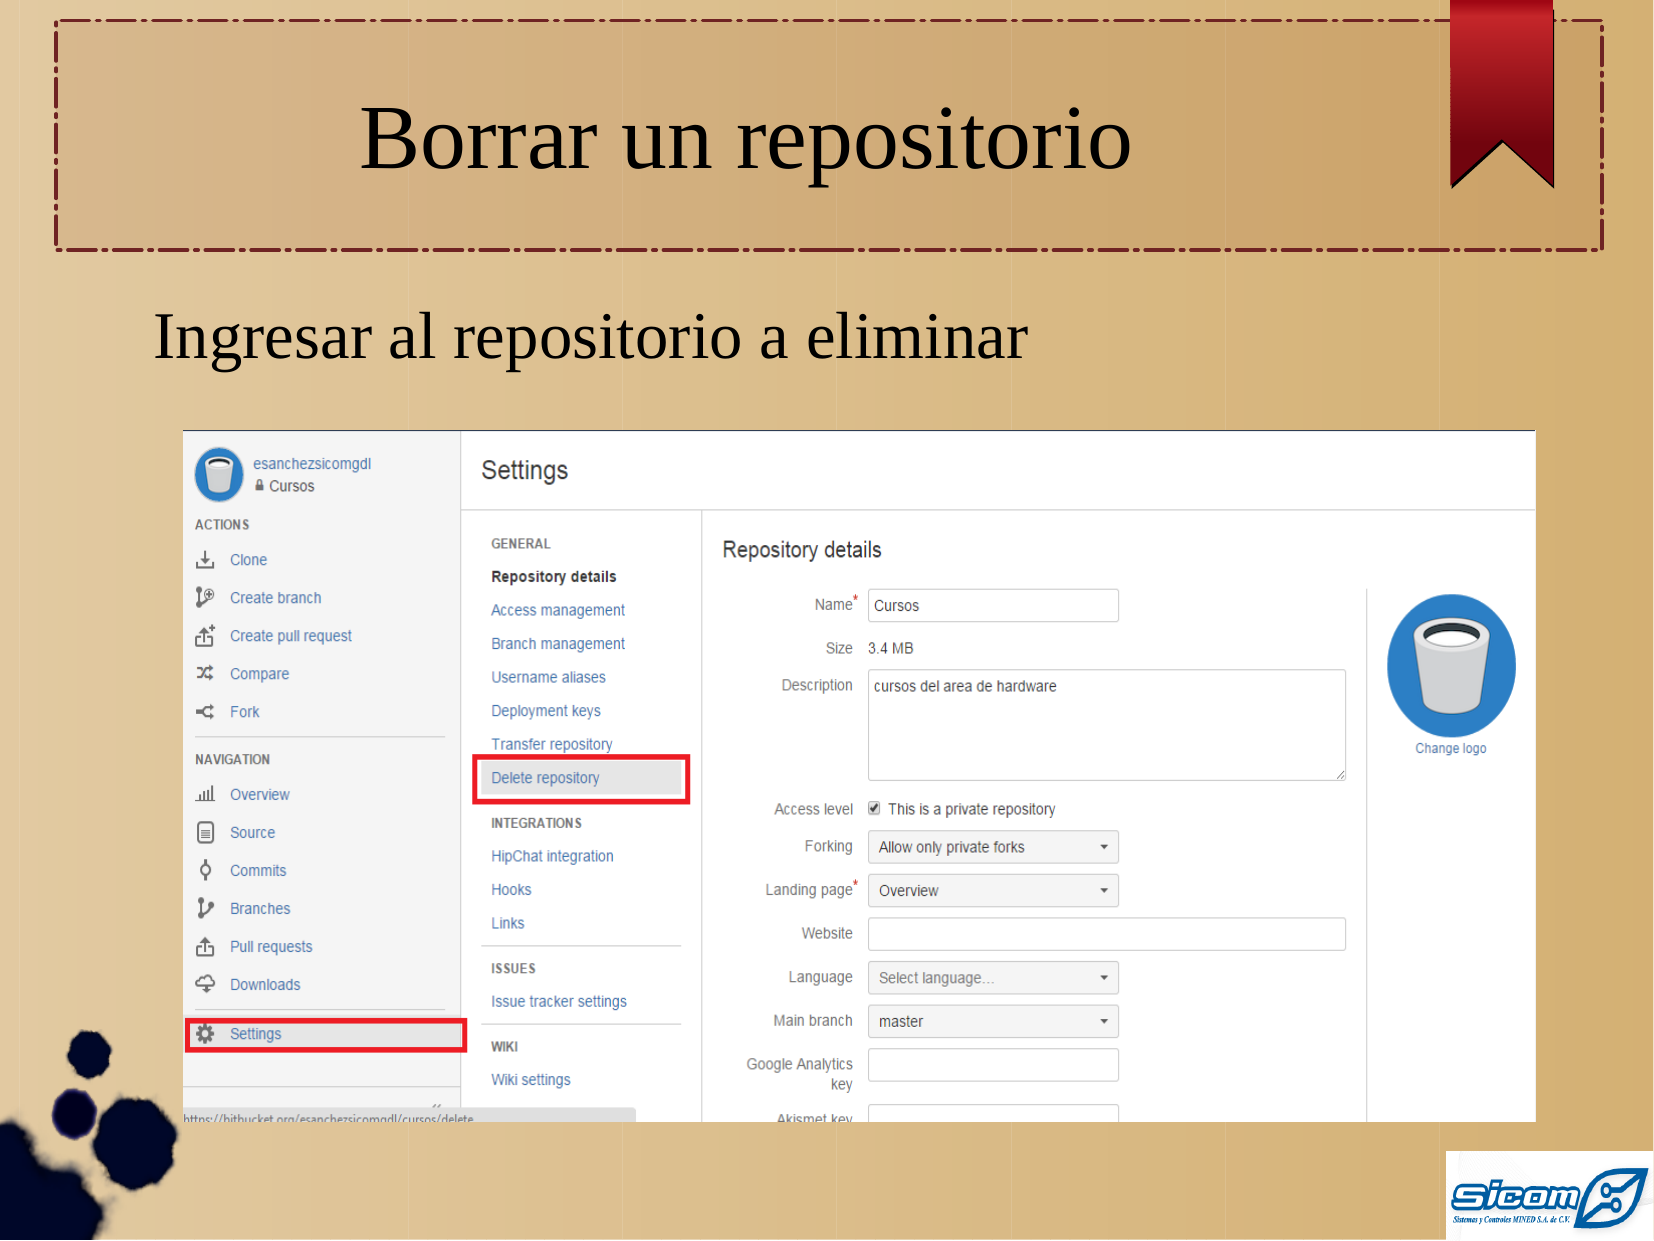

# Borrar un repositorio
Ingresar al repositorio a eliminar